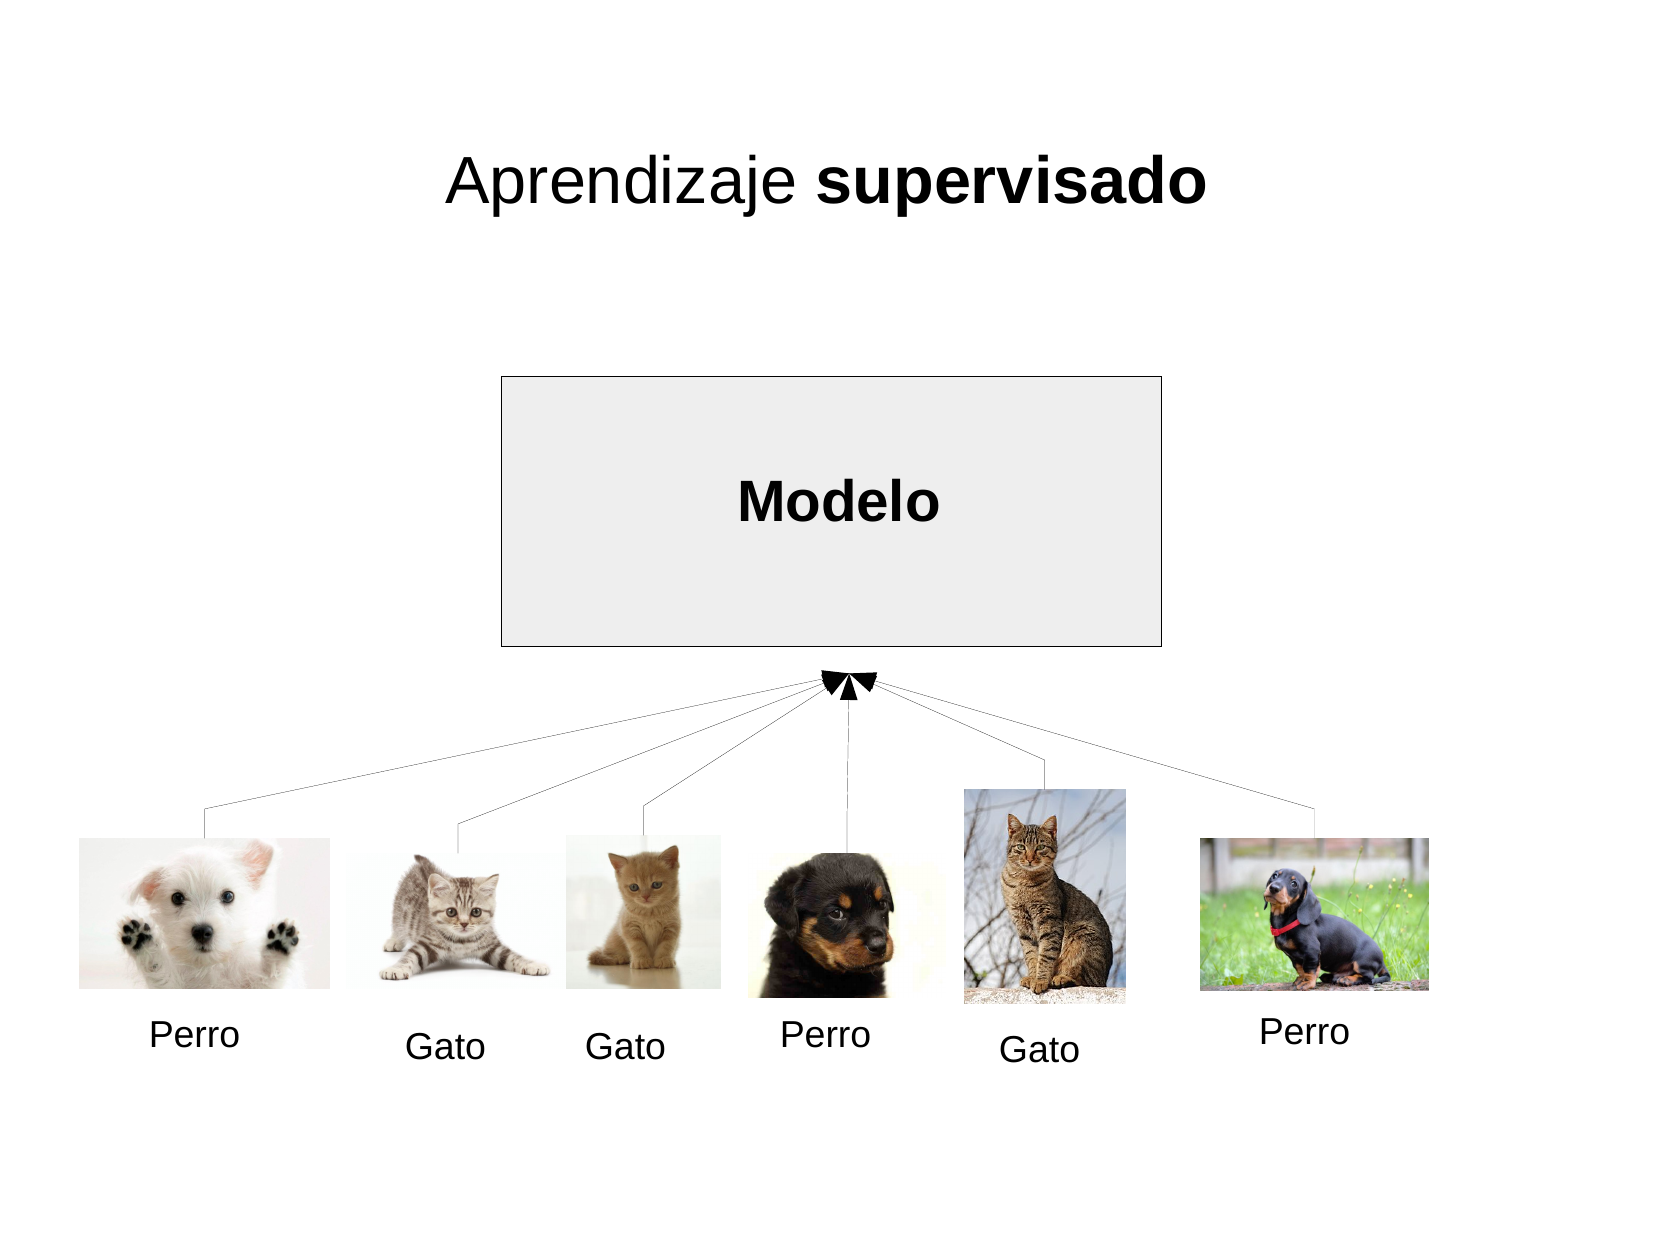

# Aprendizaje supervisado
Modelo
Perro
Perro
Perro
Gato
Gato
Gato